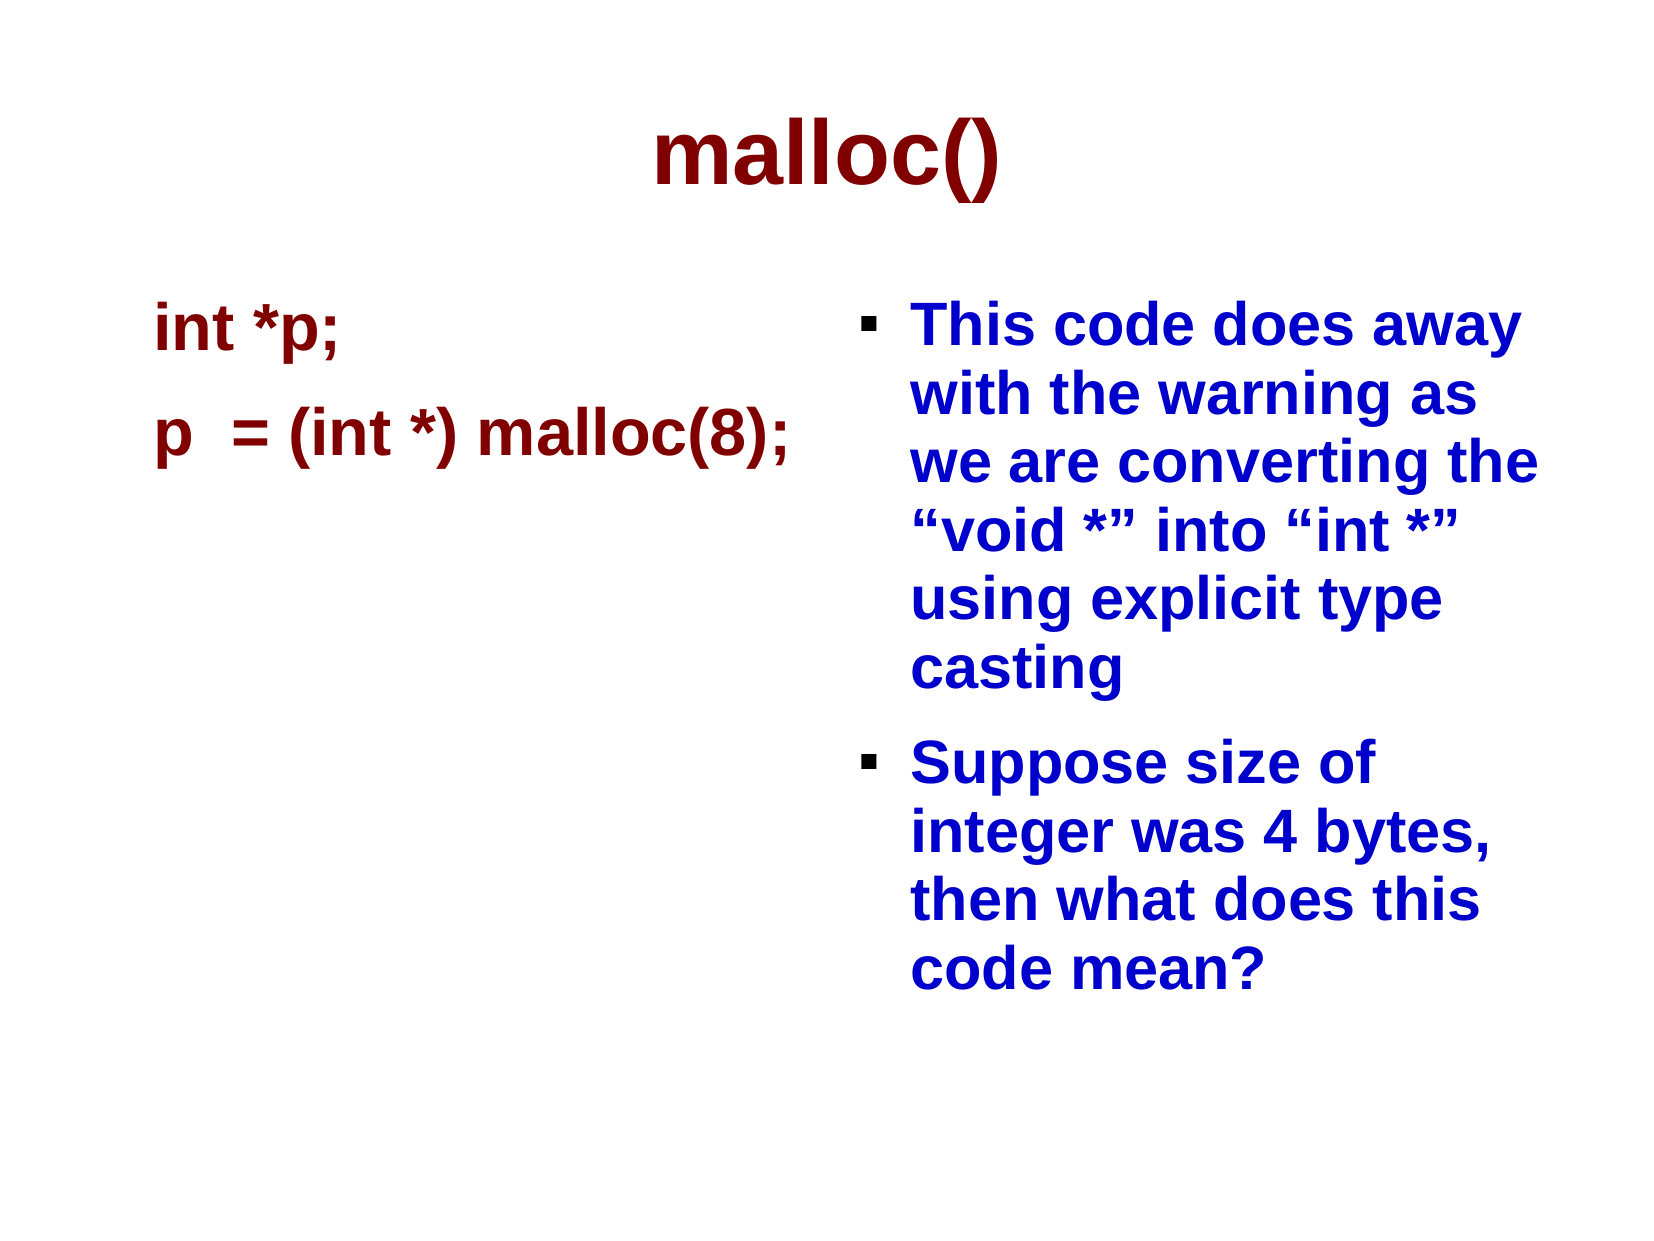

# malloc()
int *p;
p = (int *) malloc(8);
This code does away with the warning as we are converting the “void *” into “int *” using explicit type casting
Suppose size of integer was 4 bytes, then what does this code mean?